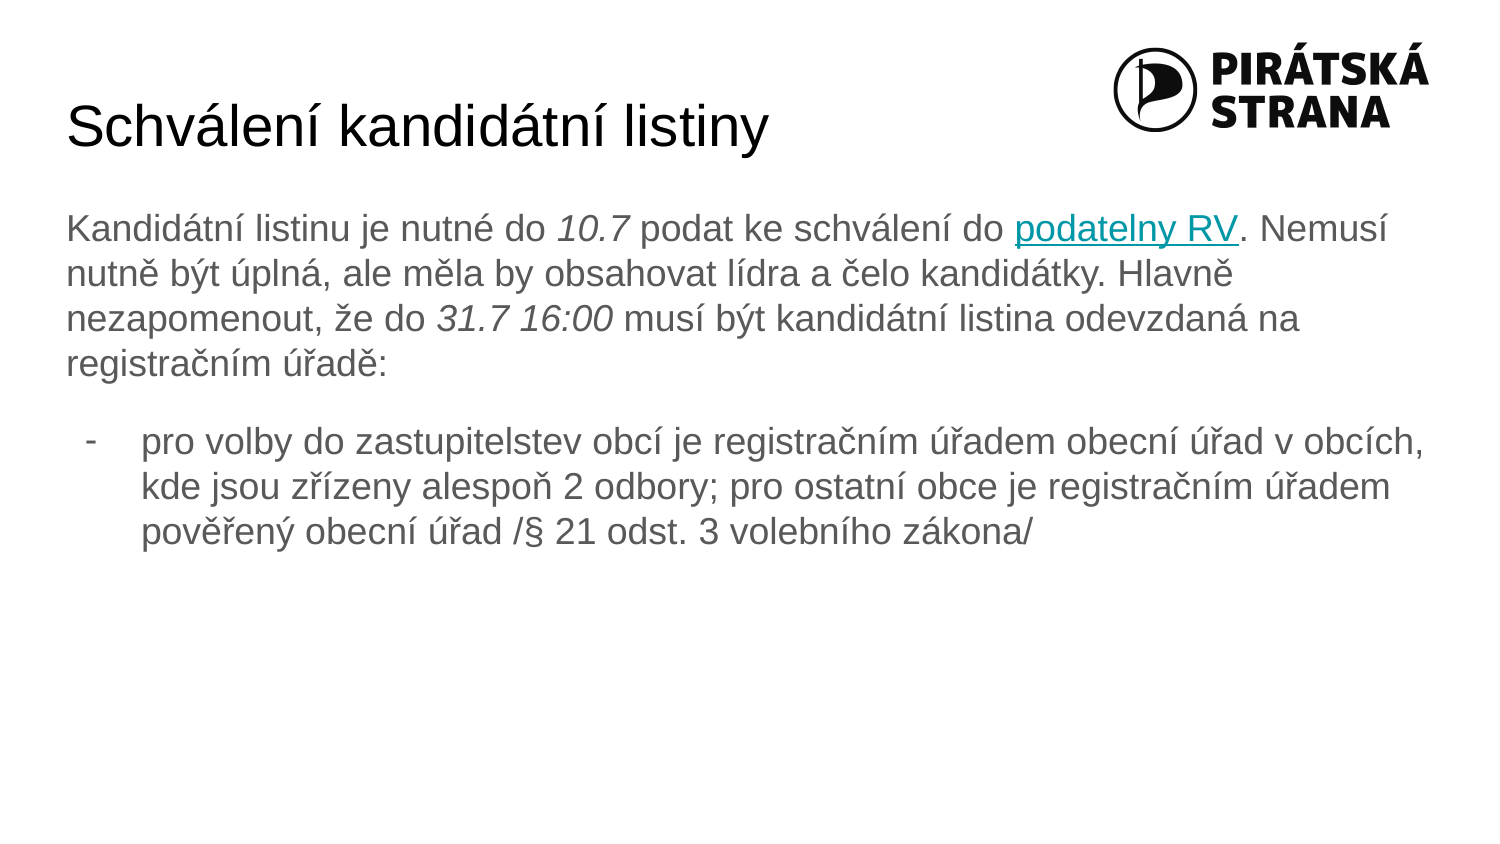

# Schválení kandidátní listiny
Kandidátní listinu je nutné do 10.7 podat ke schválení do podatelny RV. Nemusí nutně být úplná, ale měla by obsahovat lídra a čelo kandidátky. Hlavně nezapomenout, že do 31.7 16:00 musí být kandidátní listina odevzdaná na registračním úřadě:
pro volby do zastupitelstev obcí je registračním úřadem obecní úřad v obcích, kde jsou zřízeny alespoň 2 odbory; pro ostatní obce je registračním úřadem pověřený obecní úřad /§ 21 odst. 3 volebního zákona/